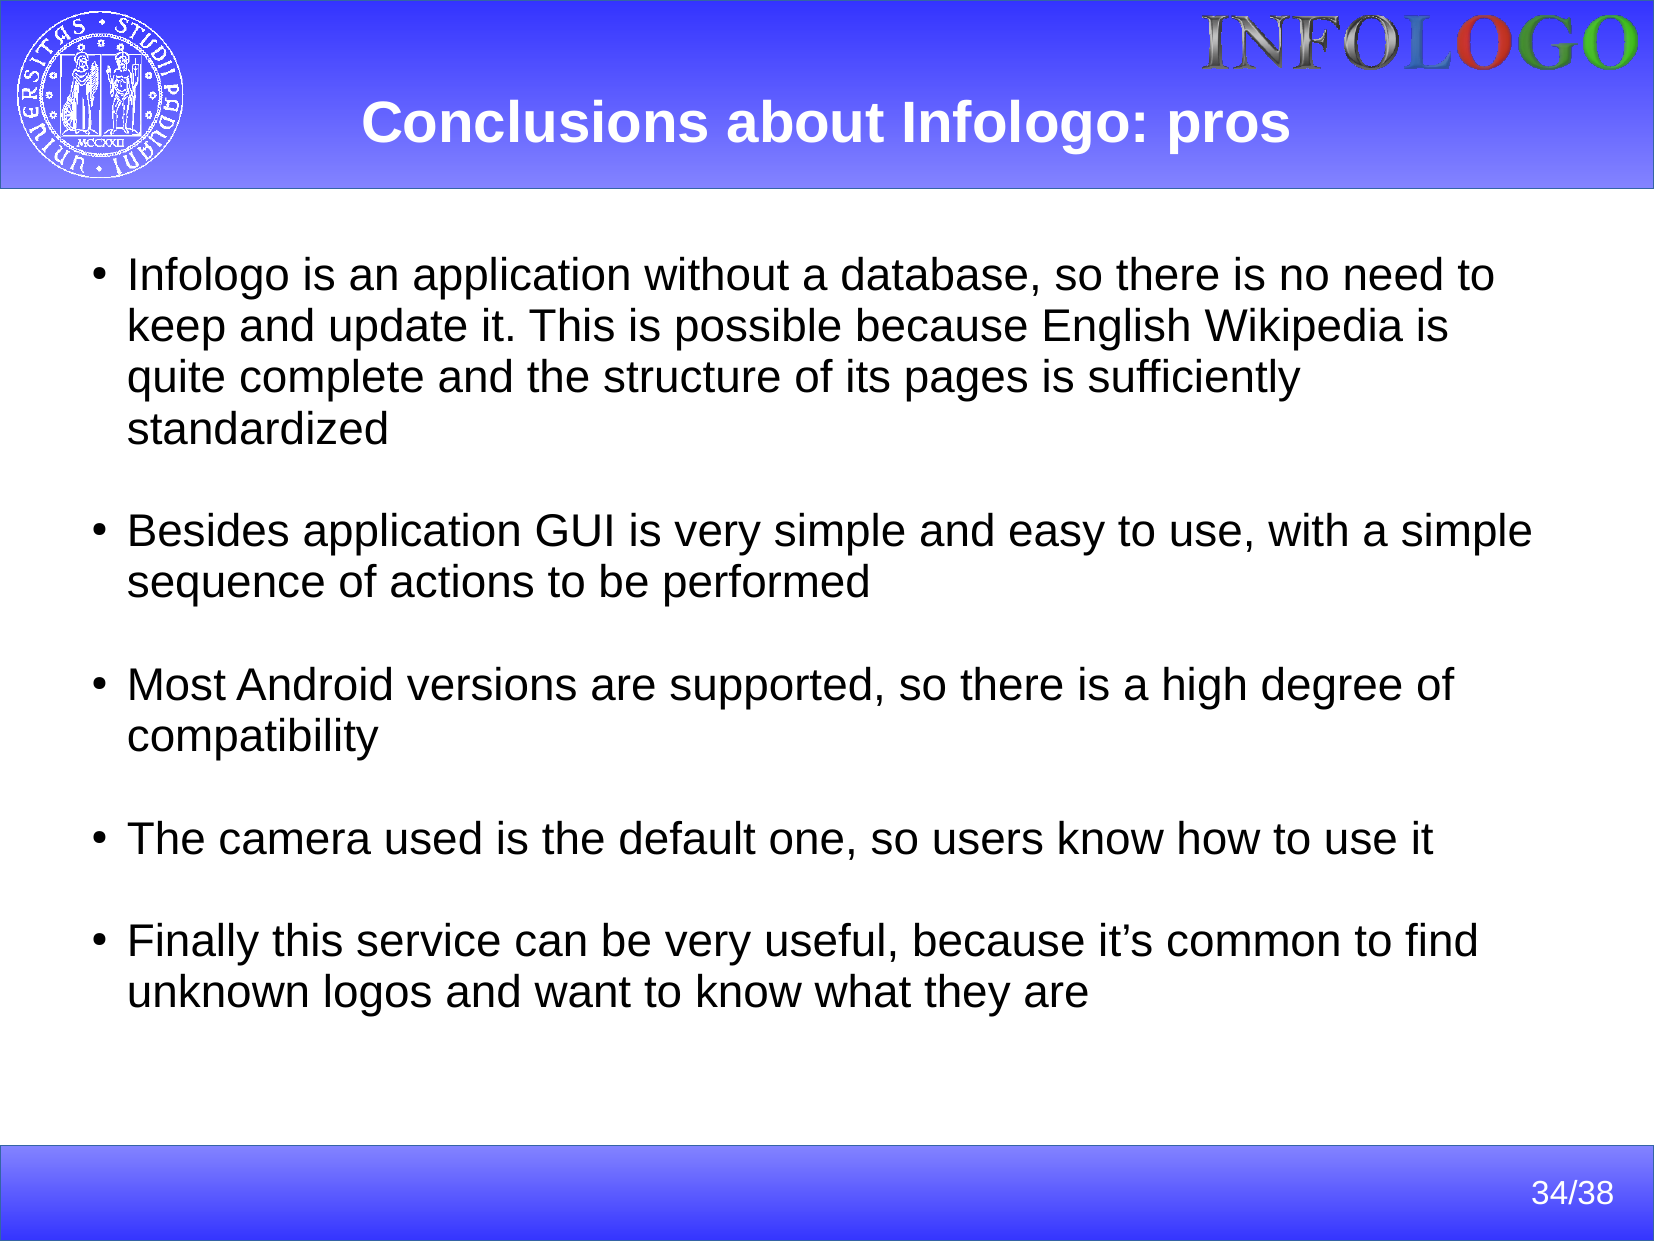

Conclusions about Infologo: pros
Infologo is an application without a database, so there is no need to keep and update it. This is possible because English Wikipedia is quite complete and the structure of its pages is sufficiently standardized
Besides application GUI is very simple and easy to use, with a simple sequence of actions to be performed
Most Android versions are supported, so there is a high degree of compatibility
The camera used is the default one, so users know how to use it
Finally this service can be very useful, because it’s common to find unknown logos and want to know what they are
34/38